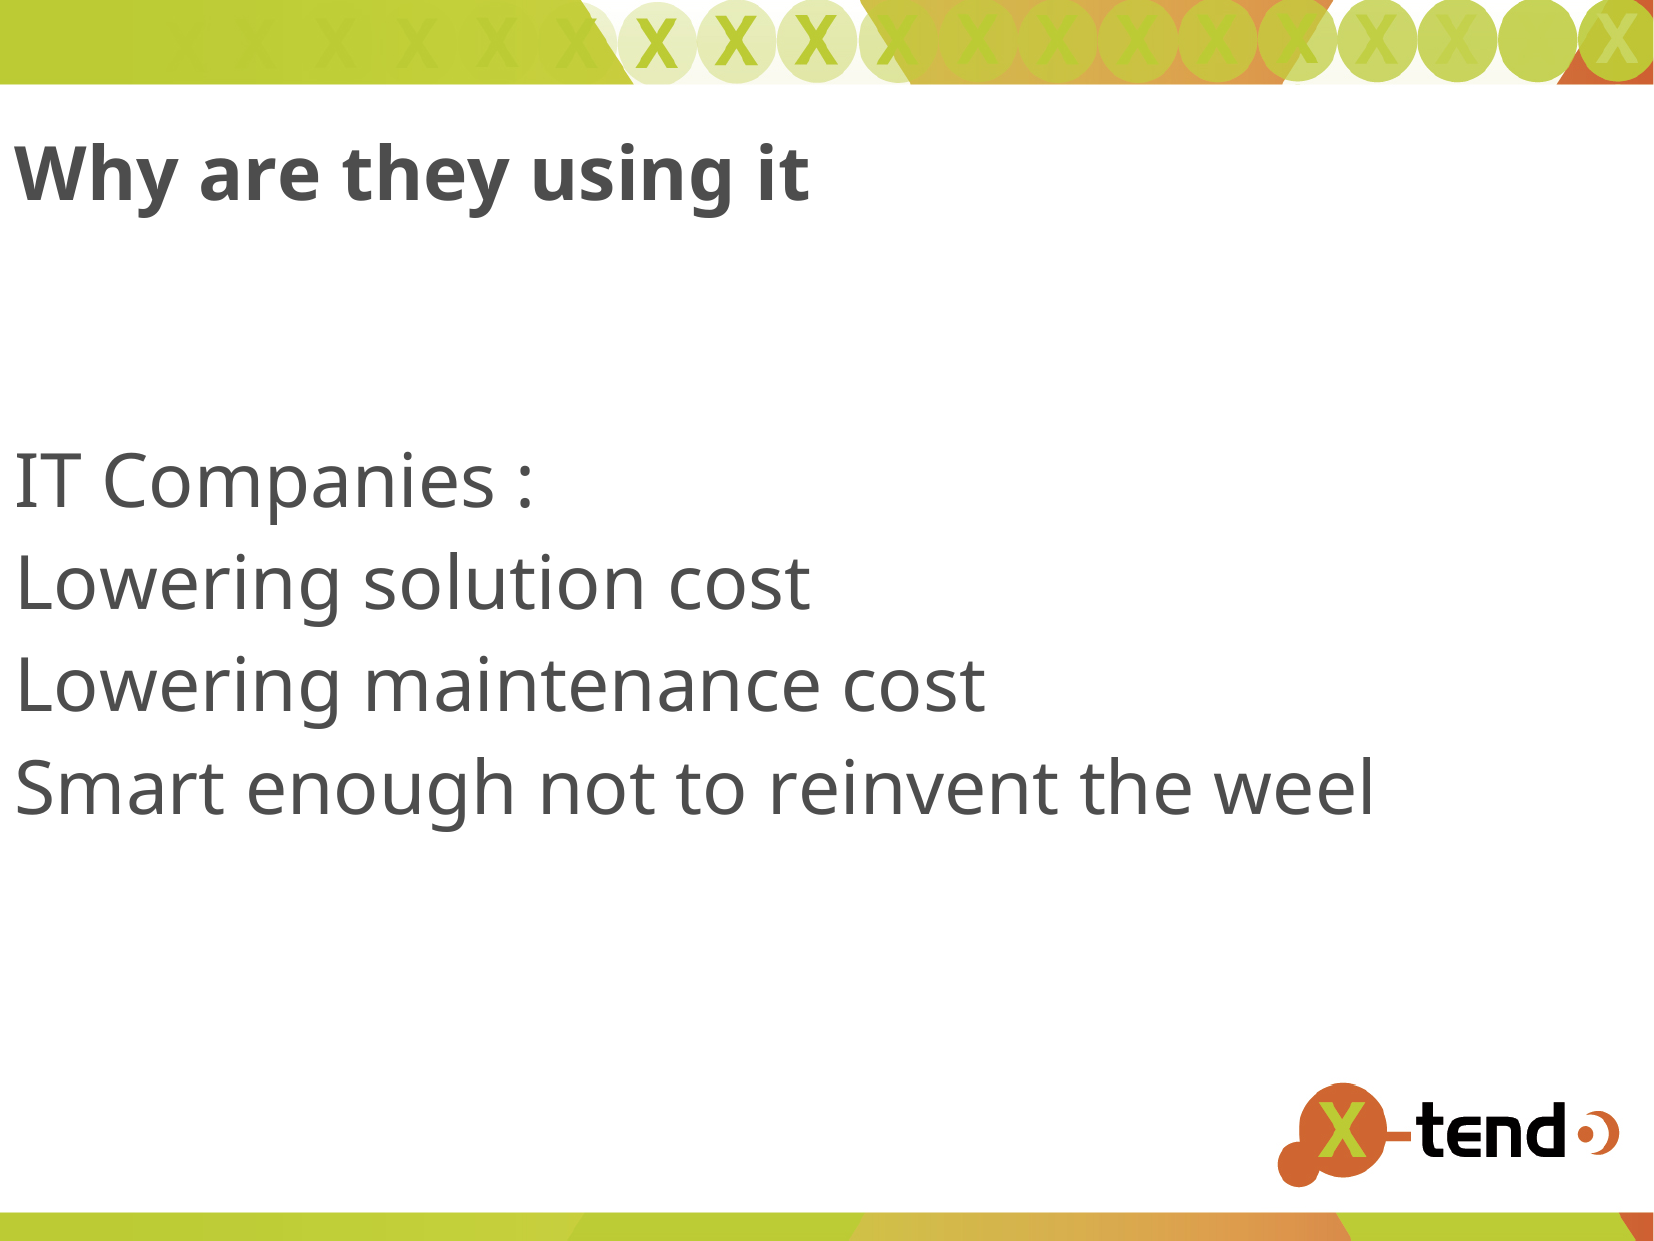

Why are they using it
IT Companies :
Lowering solution cost
Lowering maintenance cost
Smart enough not to reinvent the weel
#